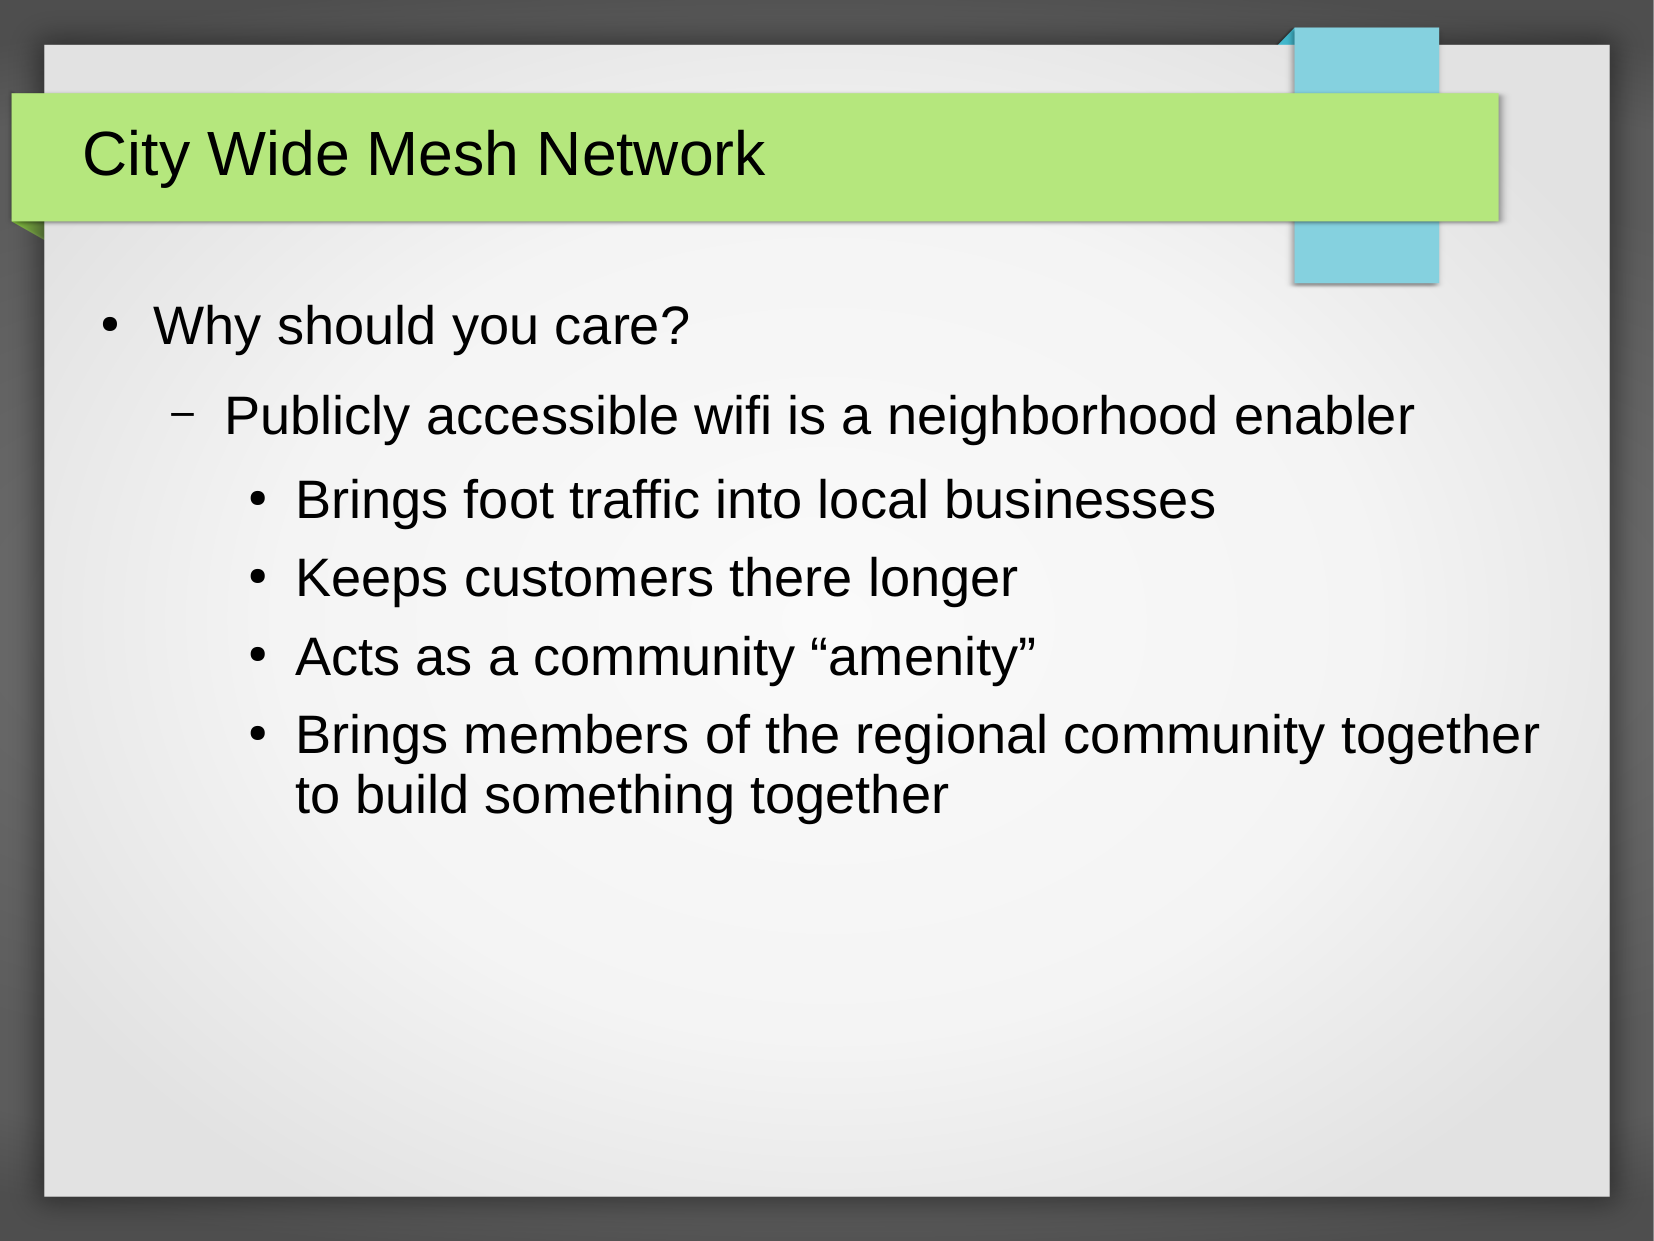

# City Wide Mesh Network
Why should you care?
Publicly accessible wifi is a neighborhood enabler
Brings foot traffic into local businesses
Keeps customers there longer
Acts as a community “amenity”
Brings members of the regional community together to build something together